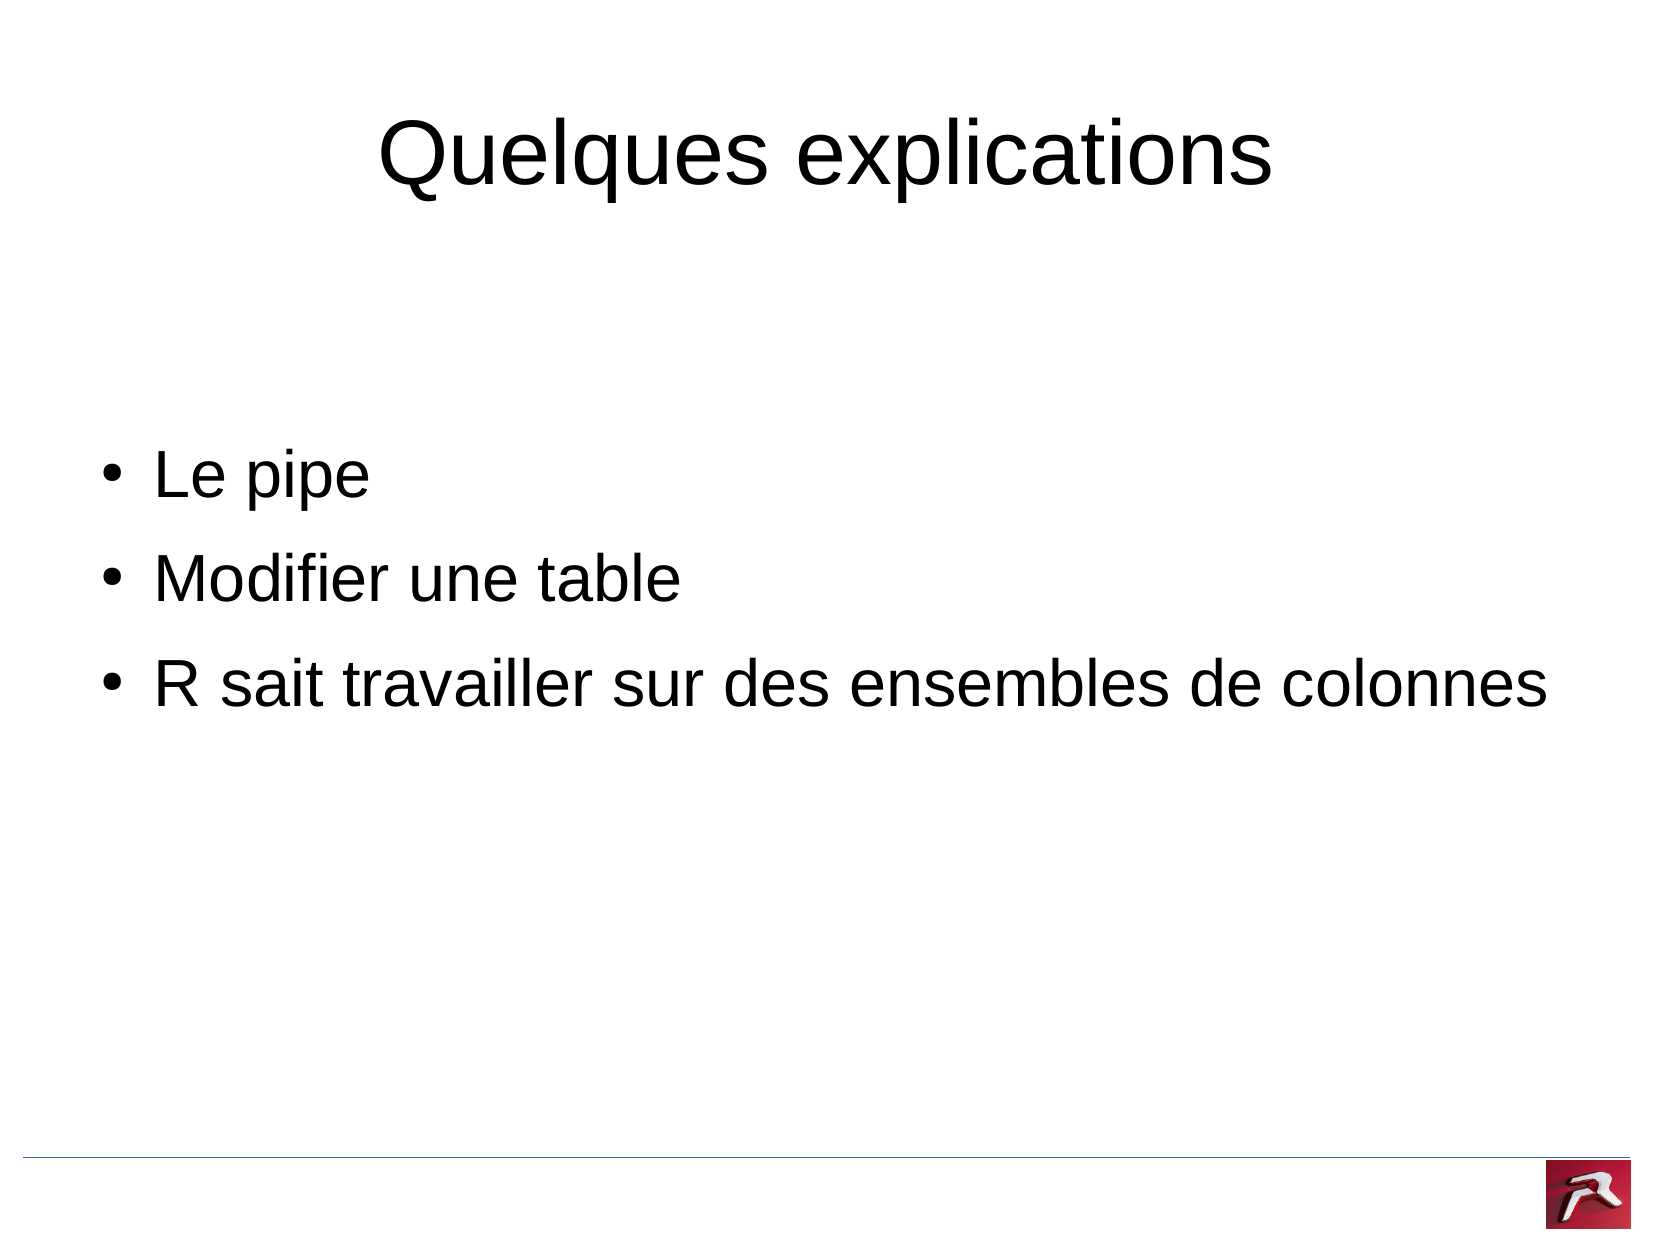

# Quelques explications
Le pipe
Modifier une table
R sait travailler sur des ensembles de colonnes